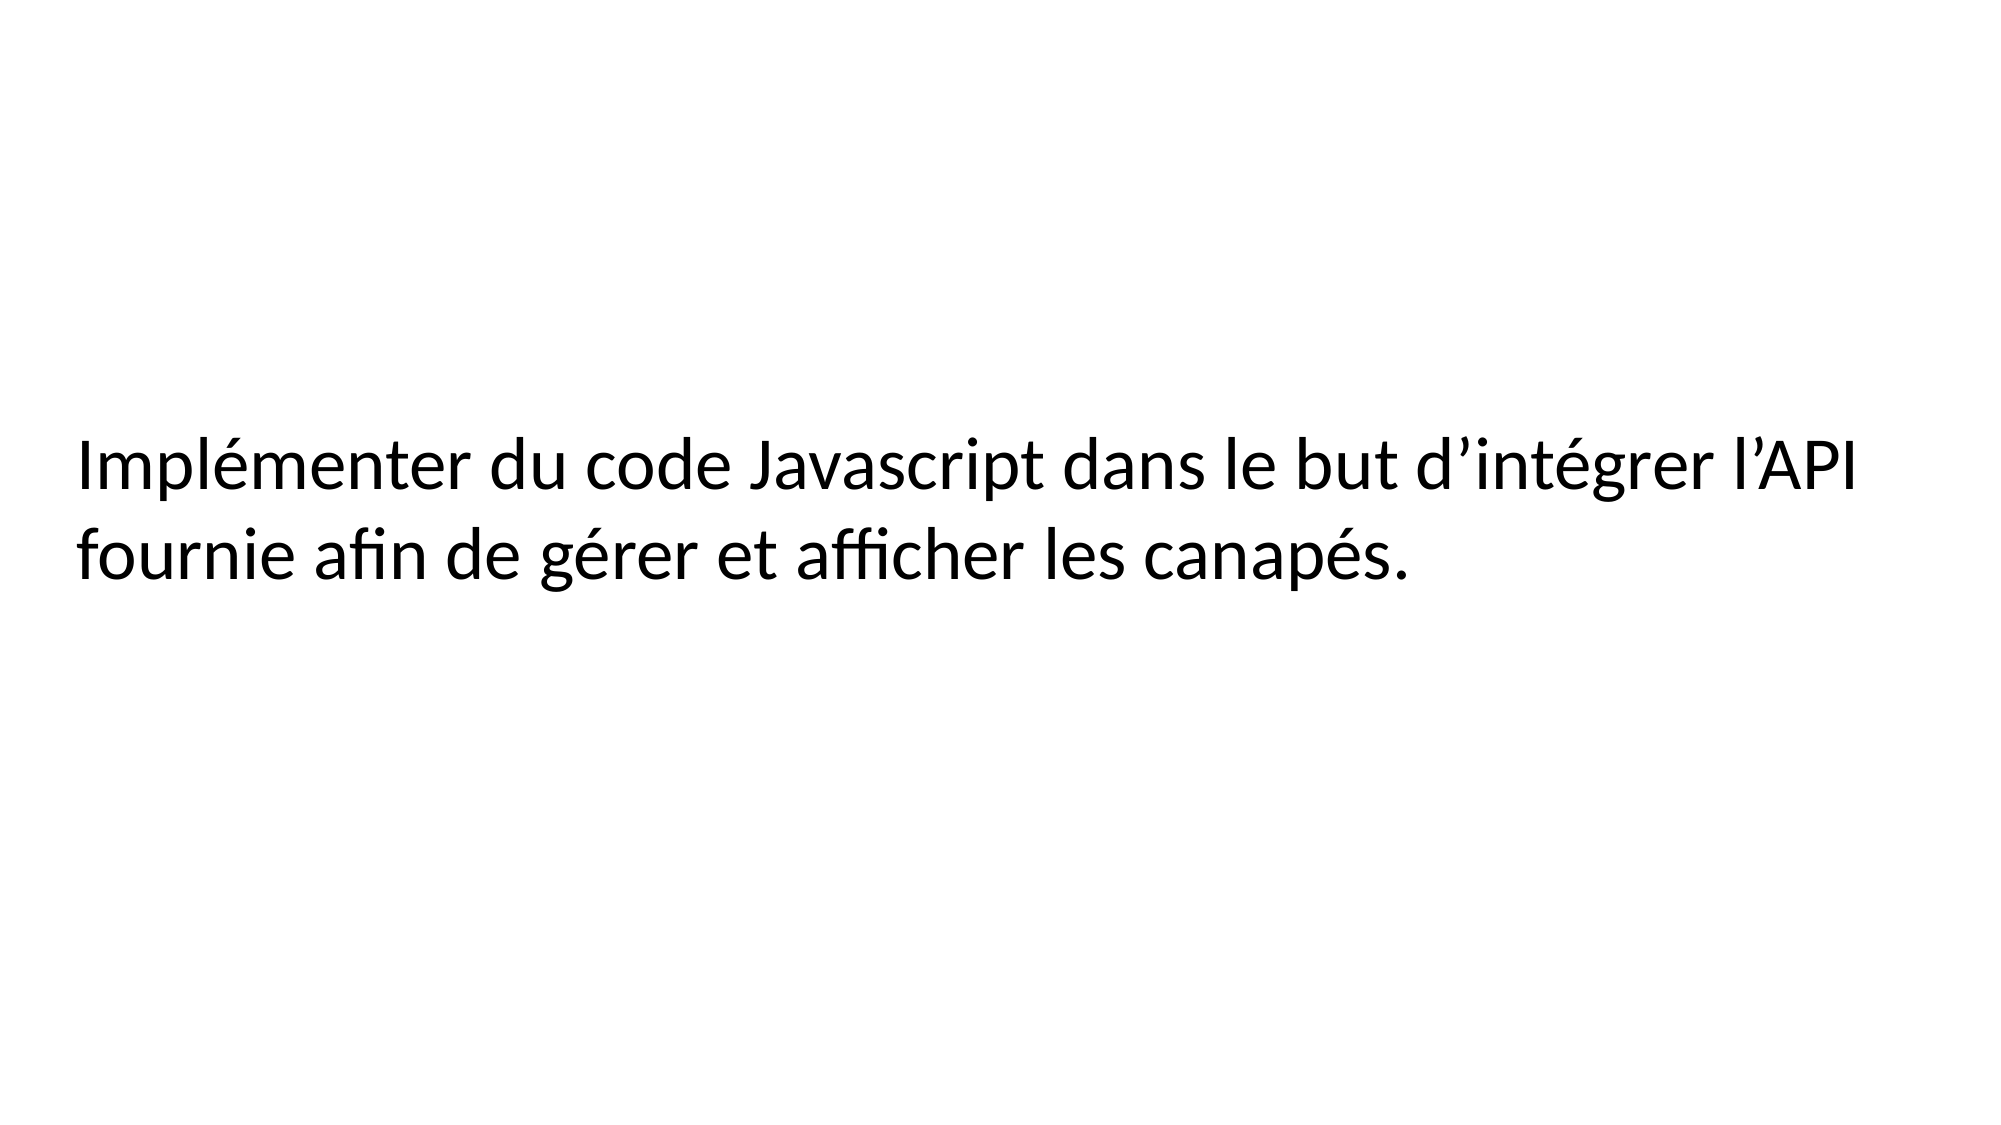

Implémenter du code Javascript dans le but d’intégrer l’API fournie afin de gérer et afficher les canapés.